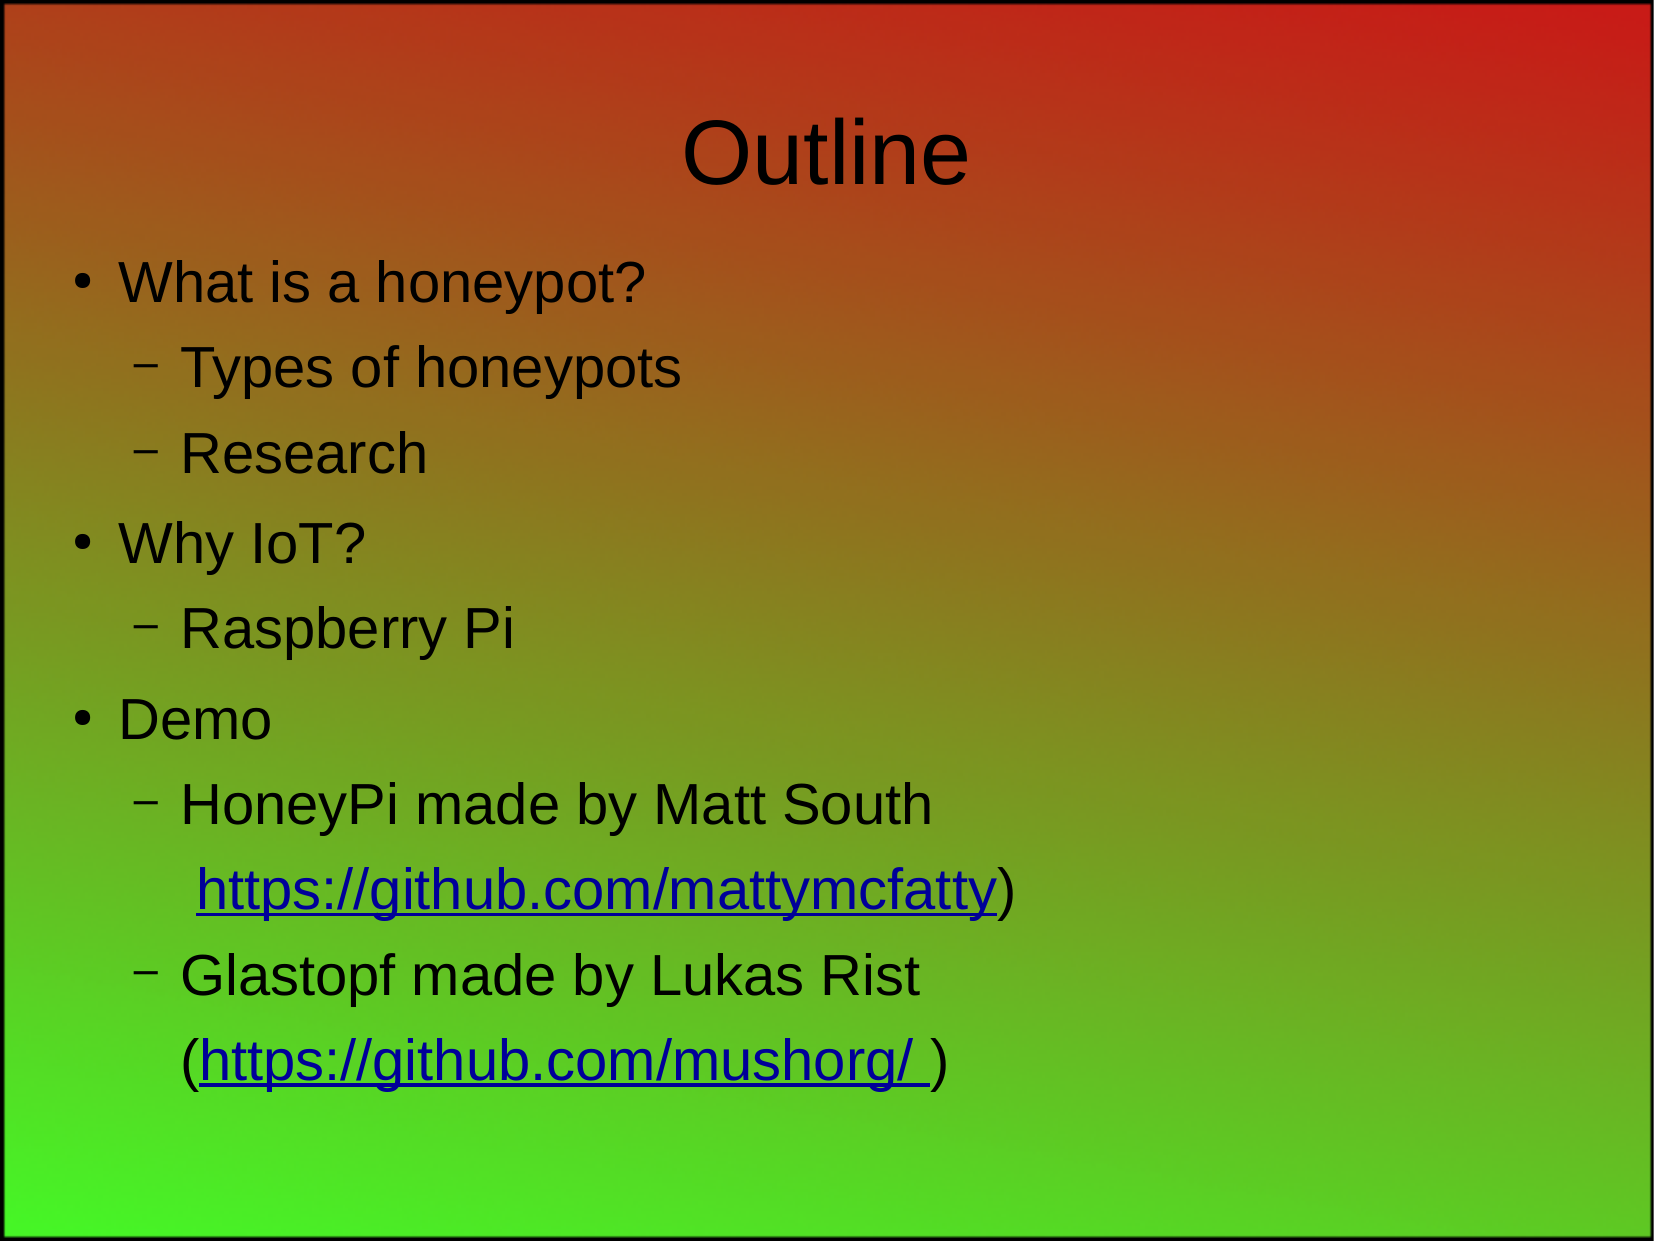

# Outline
What is a honeypot?
Types of honeypots
Research
Why IoT?
Raspberry Pi
Demo
HoneyPi made by Matt South
 https://github.com/mattymcfatty)
Glastopf made by Lukas Rist
(https://github.com/mushorg/ )